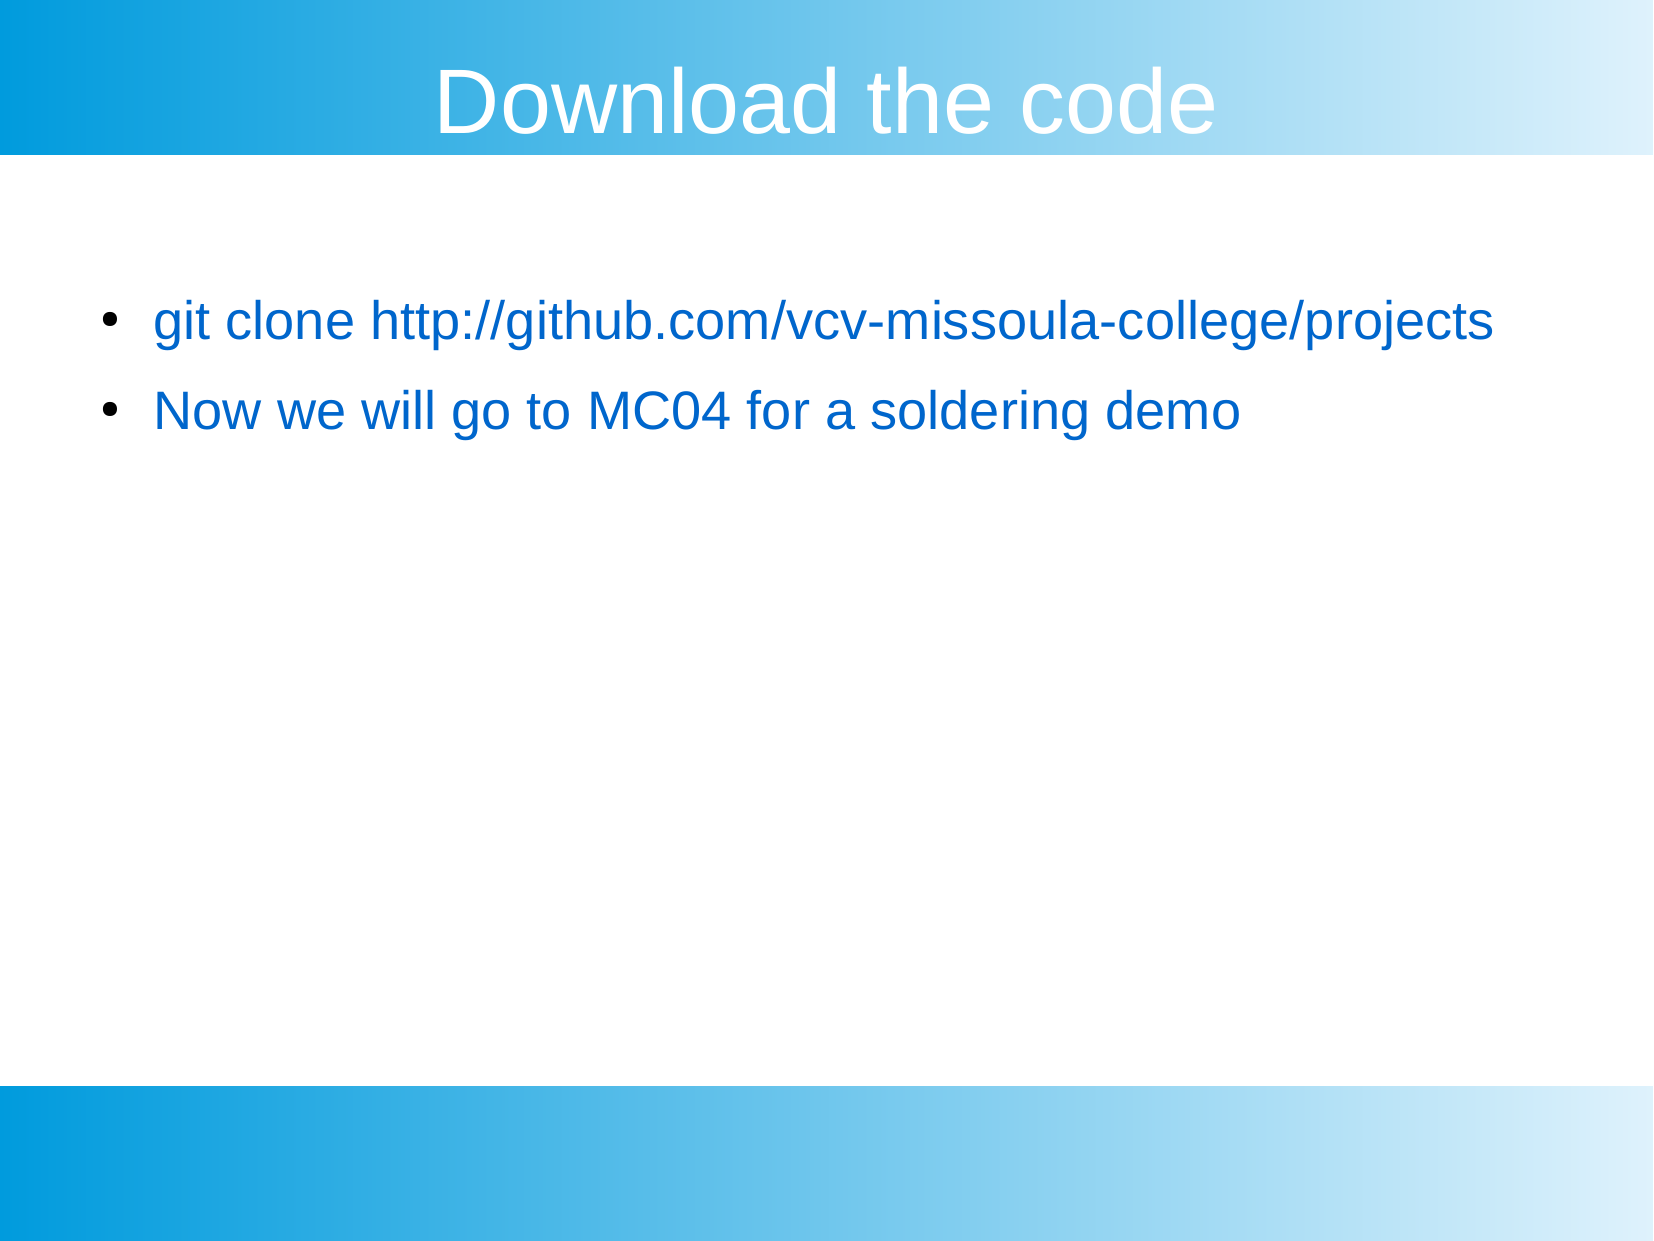

# Download the code
git clone http://github.com/vcv-missoula-college/projects
Now we will go to MC04 for a soldering demo